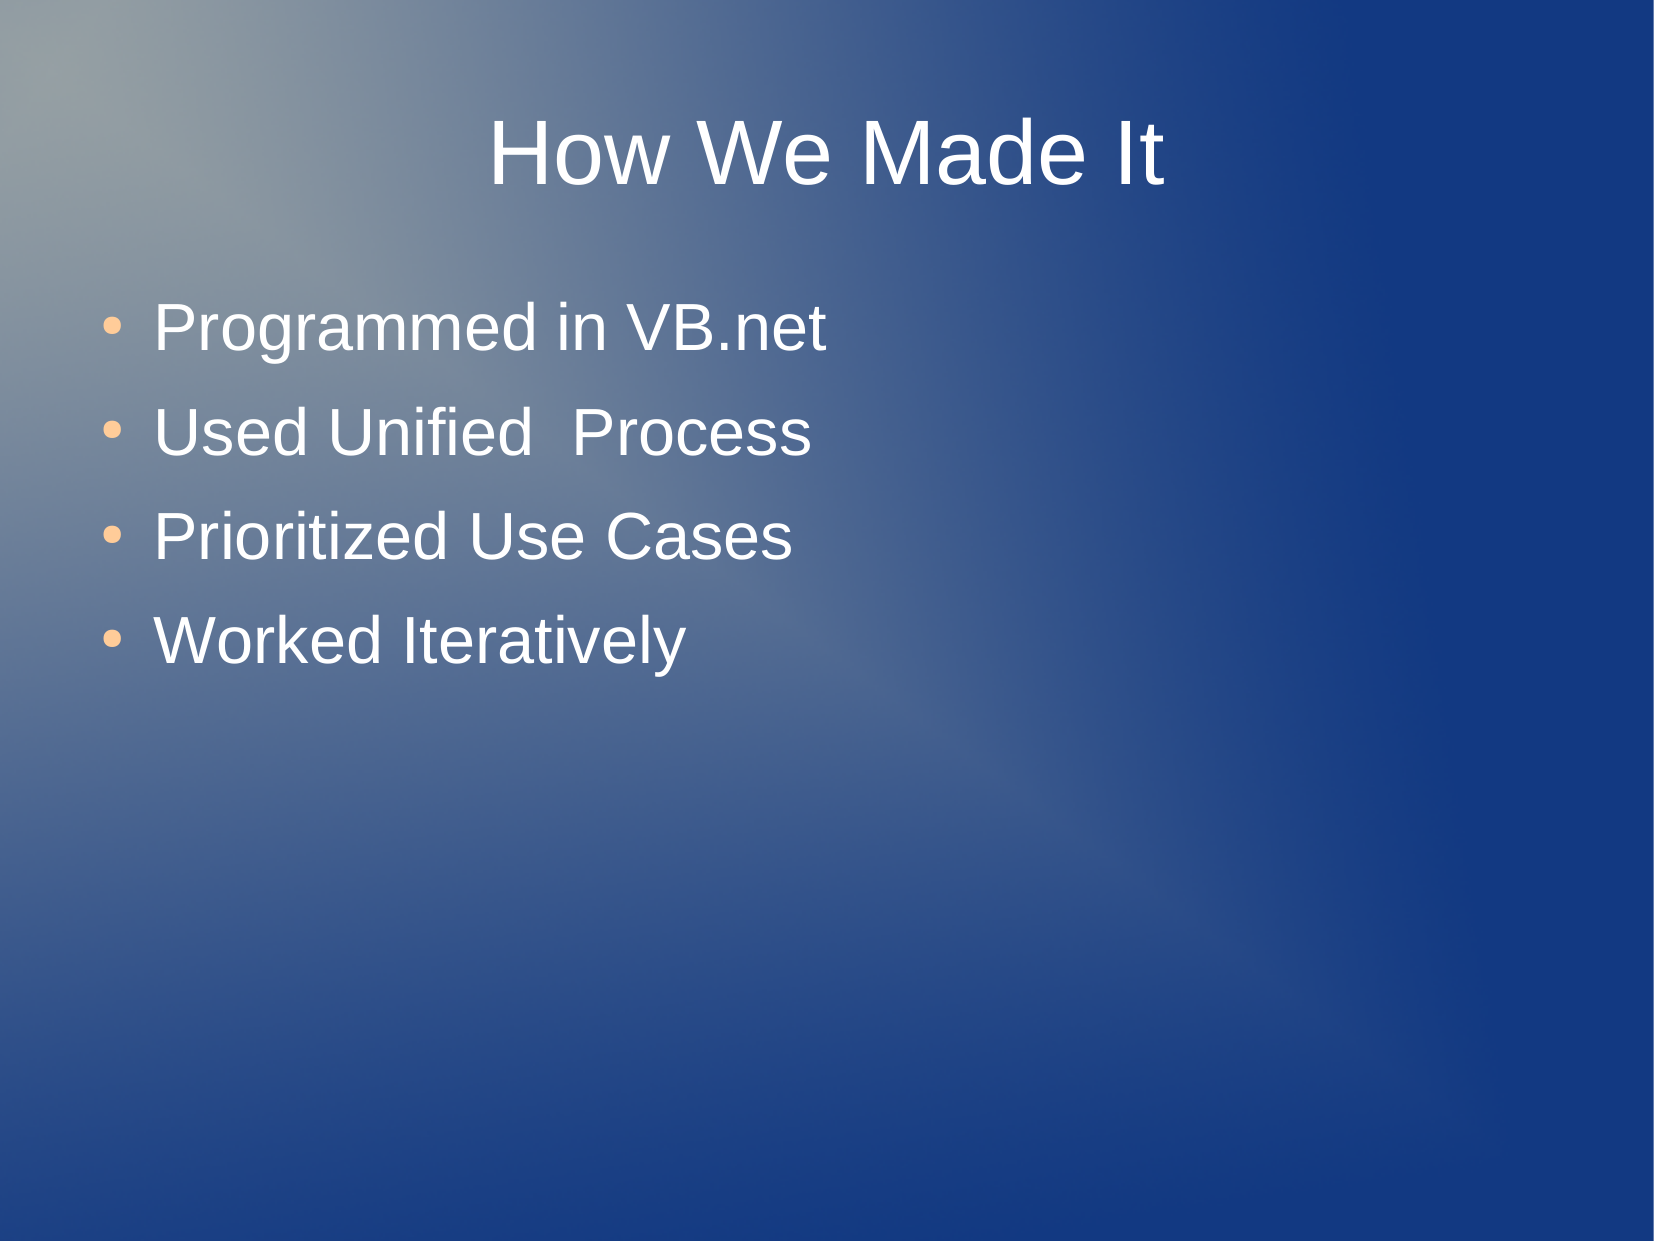

# How We Made It
Programmed in VB.net
Used Unified Process
Prioritized Use Cases
Worked Iteratively